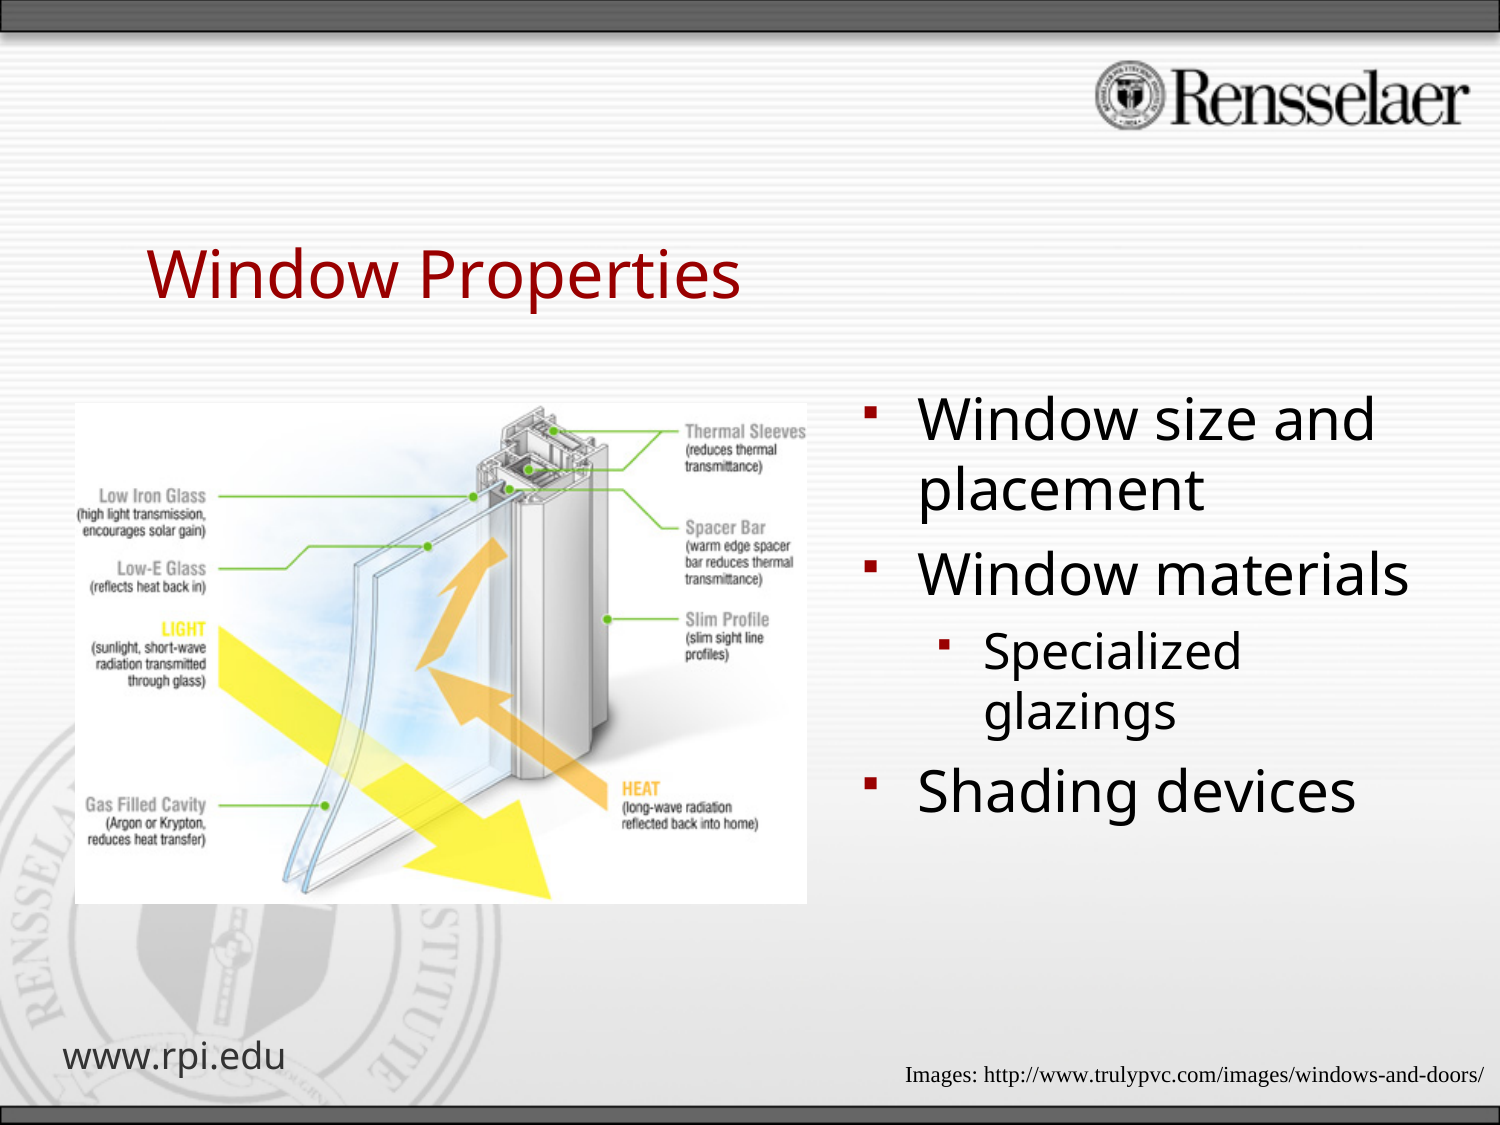

# Window Properties
Window size and placement
Window materials
Specialized glazings
Shading devices
Images: http://www.trulypvc.com/images/windows-and-doors/